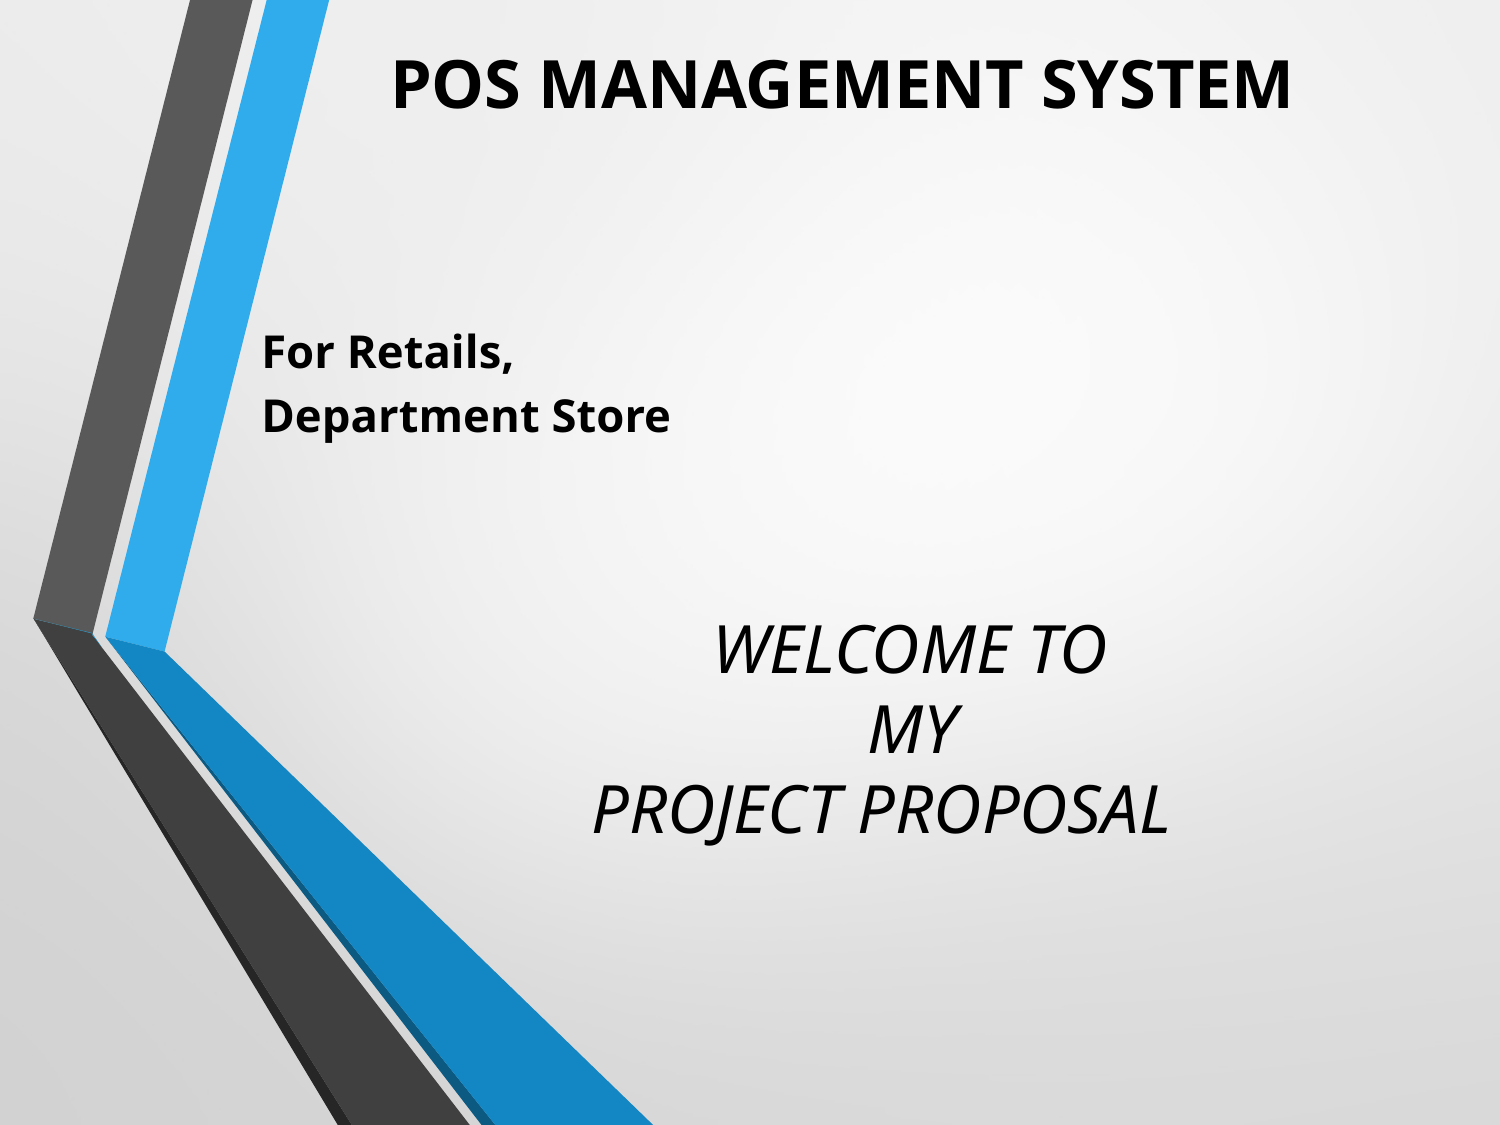

# POS MANAGEMENT SYSTEM
For Retails,
Department Store
 WELCOME TO
 MY
 PROJECT PROPOSAL